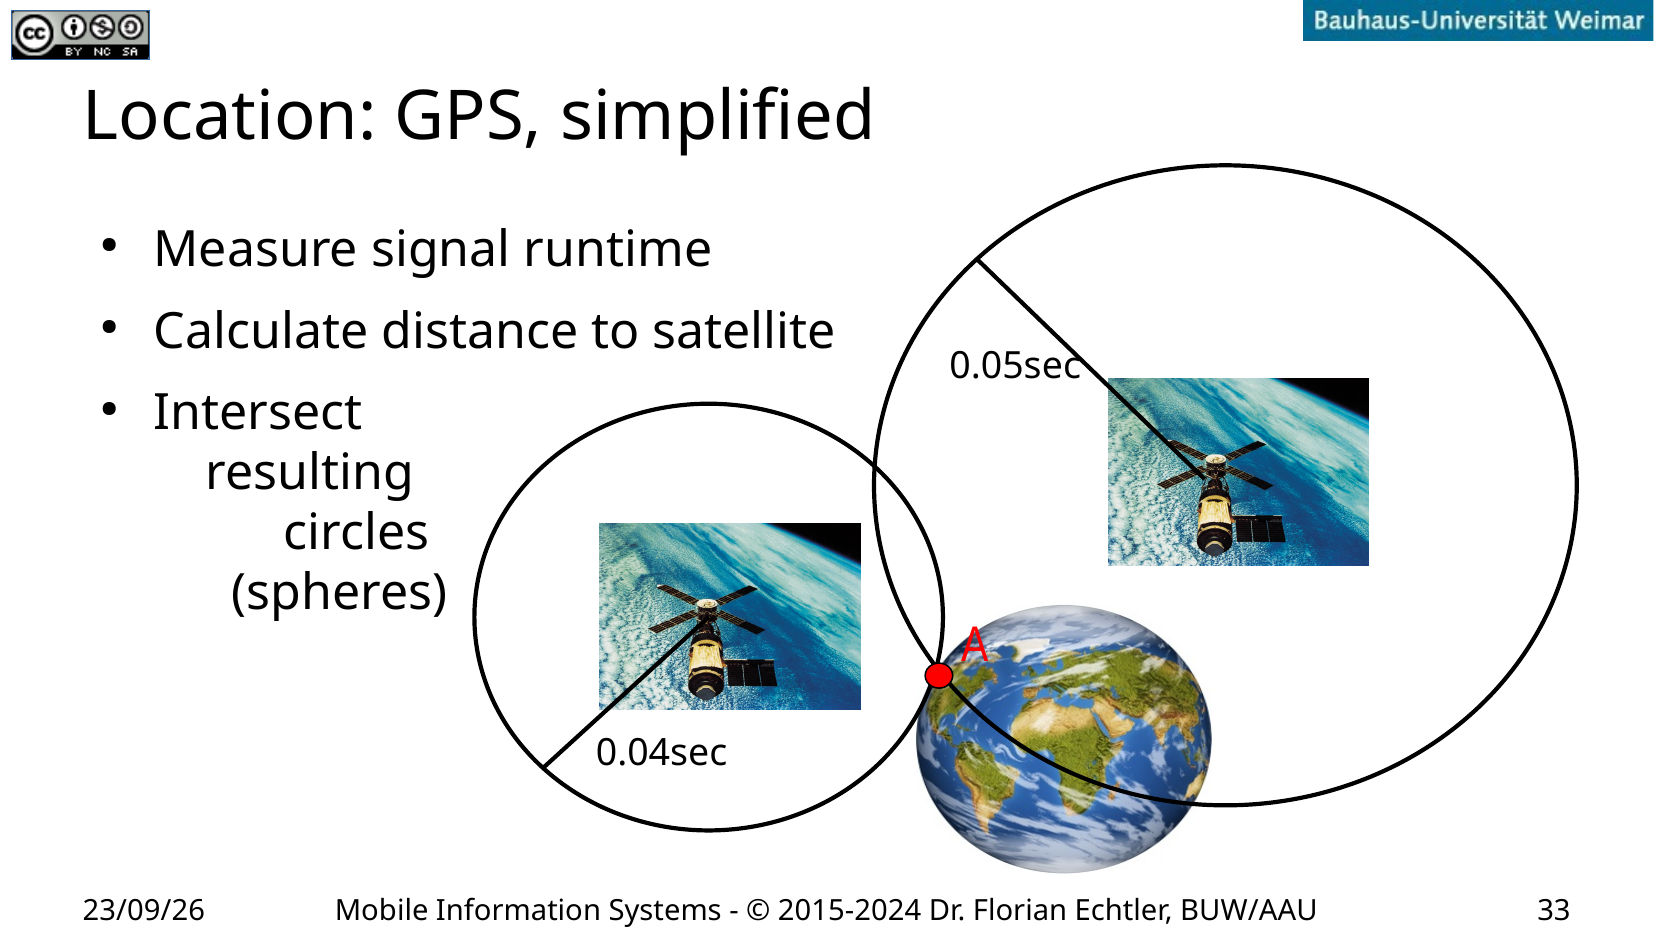

# Location: GPS, simplified
Measure signal runtime
Calculate distance to satellite
Intersect resulting circles (spheres)
0.05sec
A
0.04sec
Mobile Information Systems - © 2015-2024 Dr. Florian Echtler, BUW/AAU
33